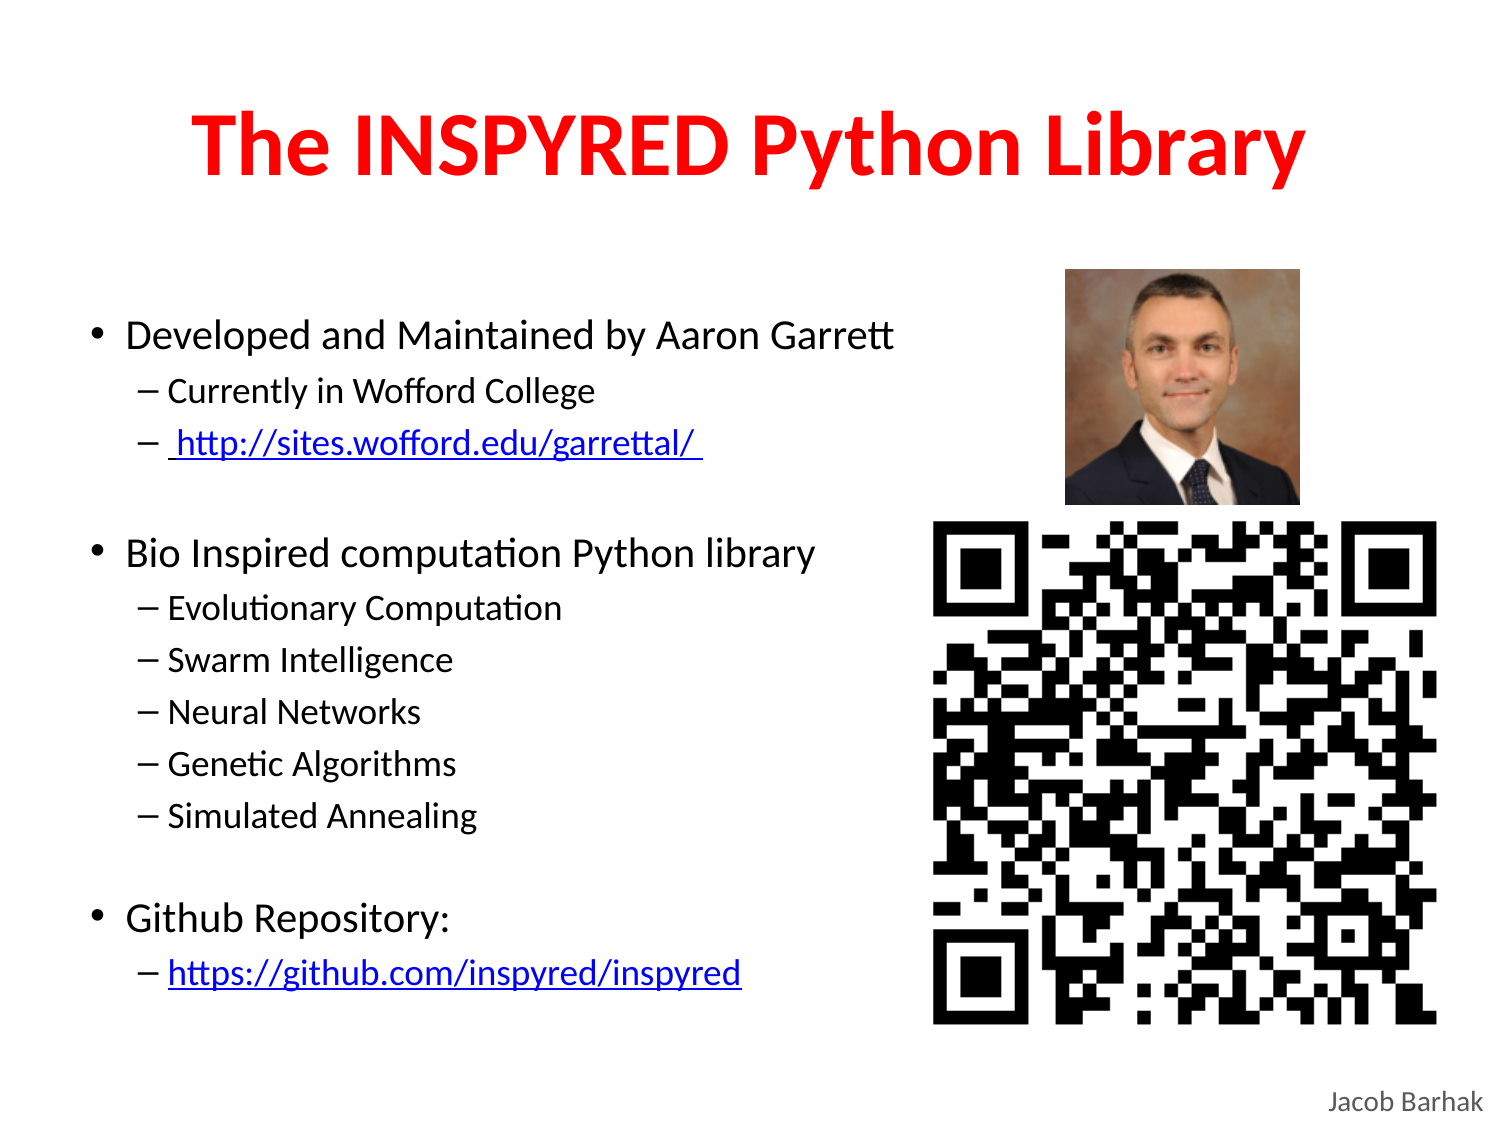

The INSPYRED Python Library
Developed and Maintained by Aaron Garrett
Currently in Wofford College
 http://sites.wofford.edu/garrettal/
Bio Inspired computation Python library
Evolutionary Computation
Swarm Intelligence
Neural Networks
Genetic Algorithms
Simulated Annealing
Github Repository:
https://github.com/inspyred/inspyred